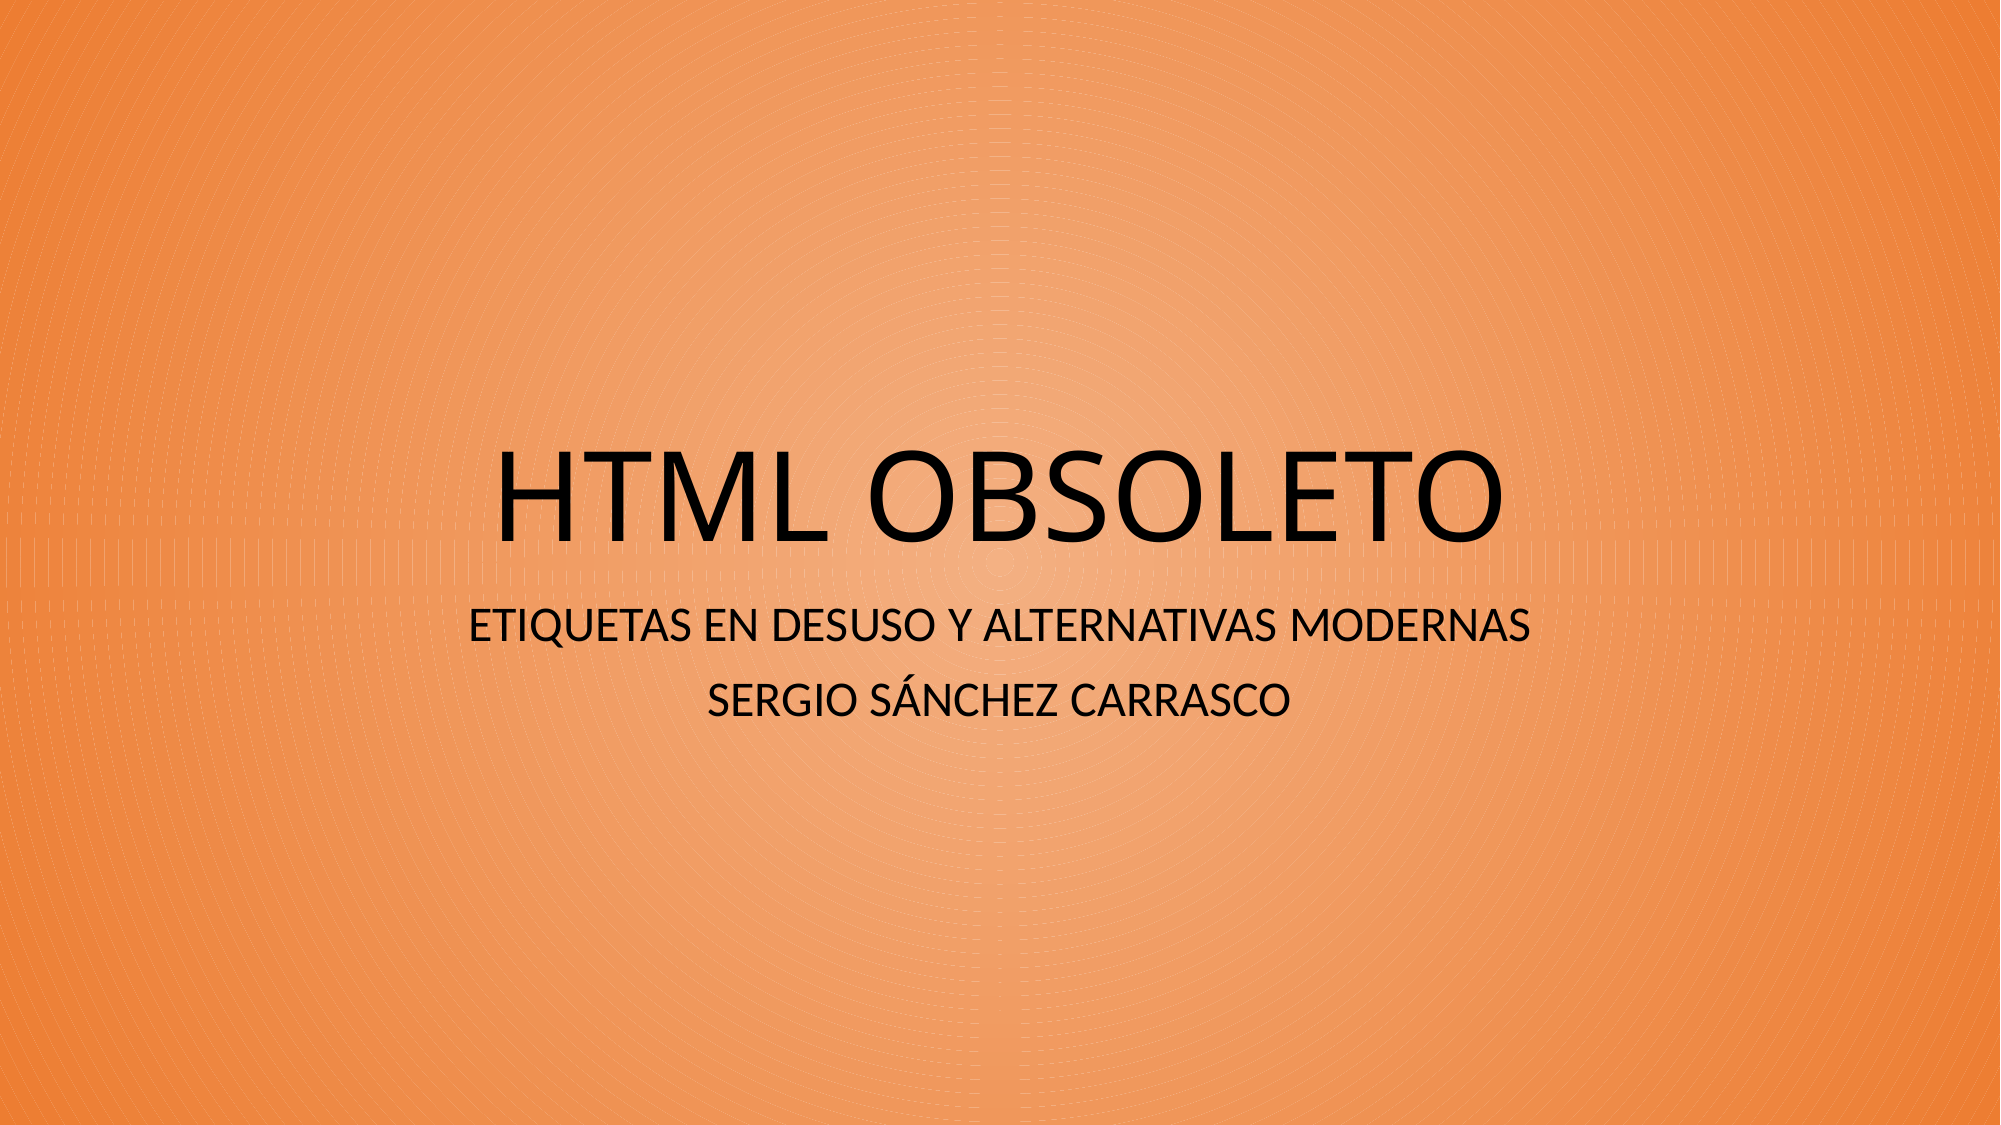

# HTML OBSOLETO
ETIQUETAS EN DESUSO Y ALTERNATIVAS MODERNAS
SERGIO SÁNCHEZ CARRASCO